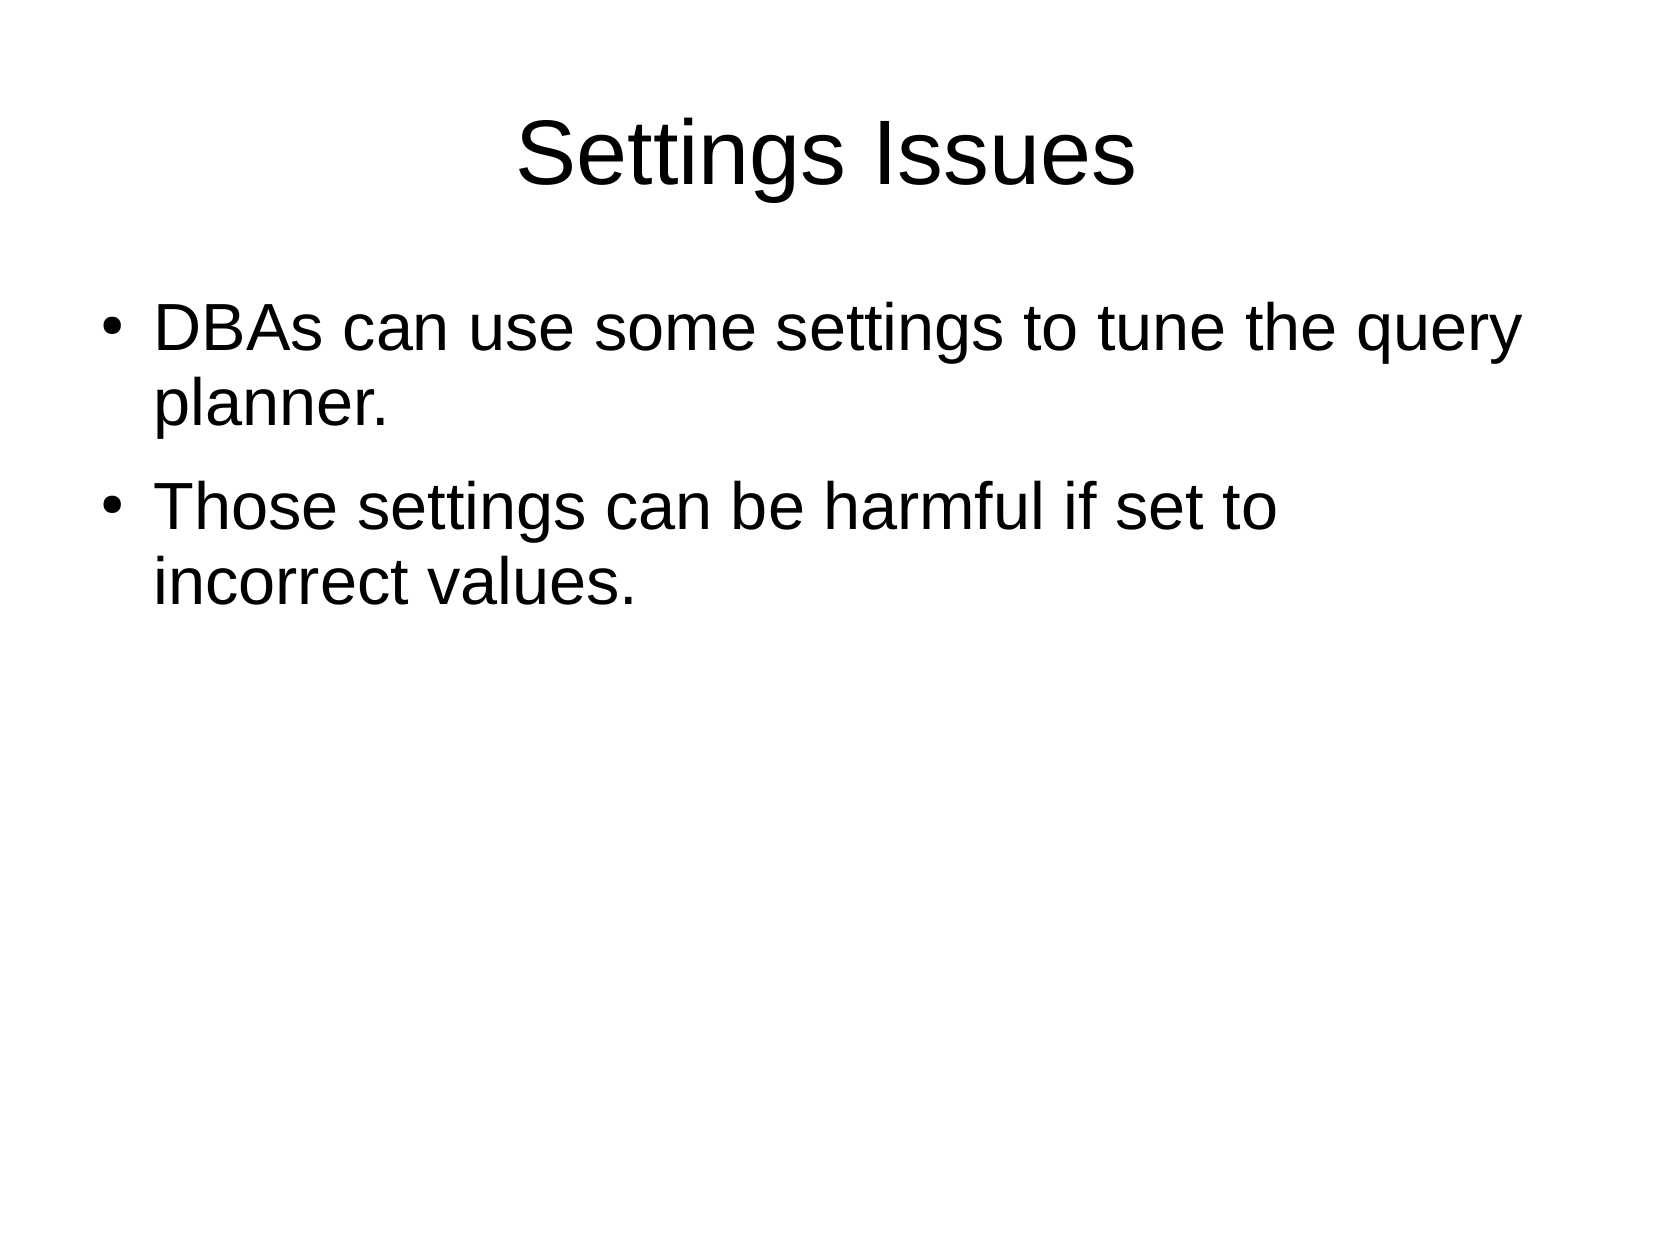

# Settings Issues
DBAs can use some settings to tune the query planner.
Those settings can be harmful if set to incorrect values.